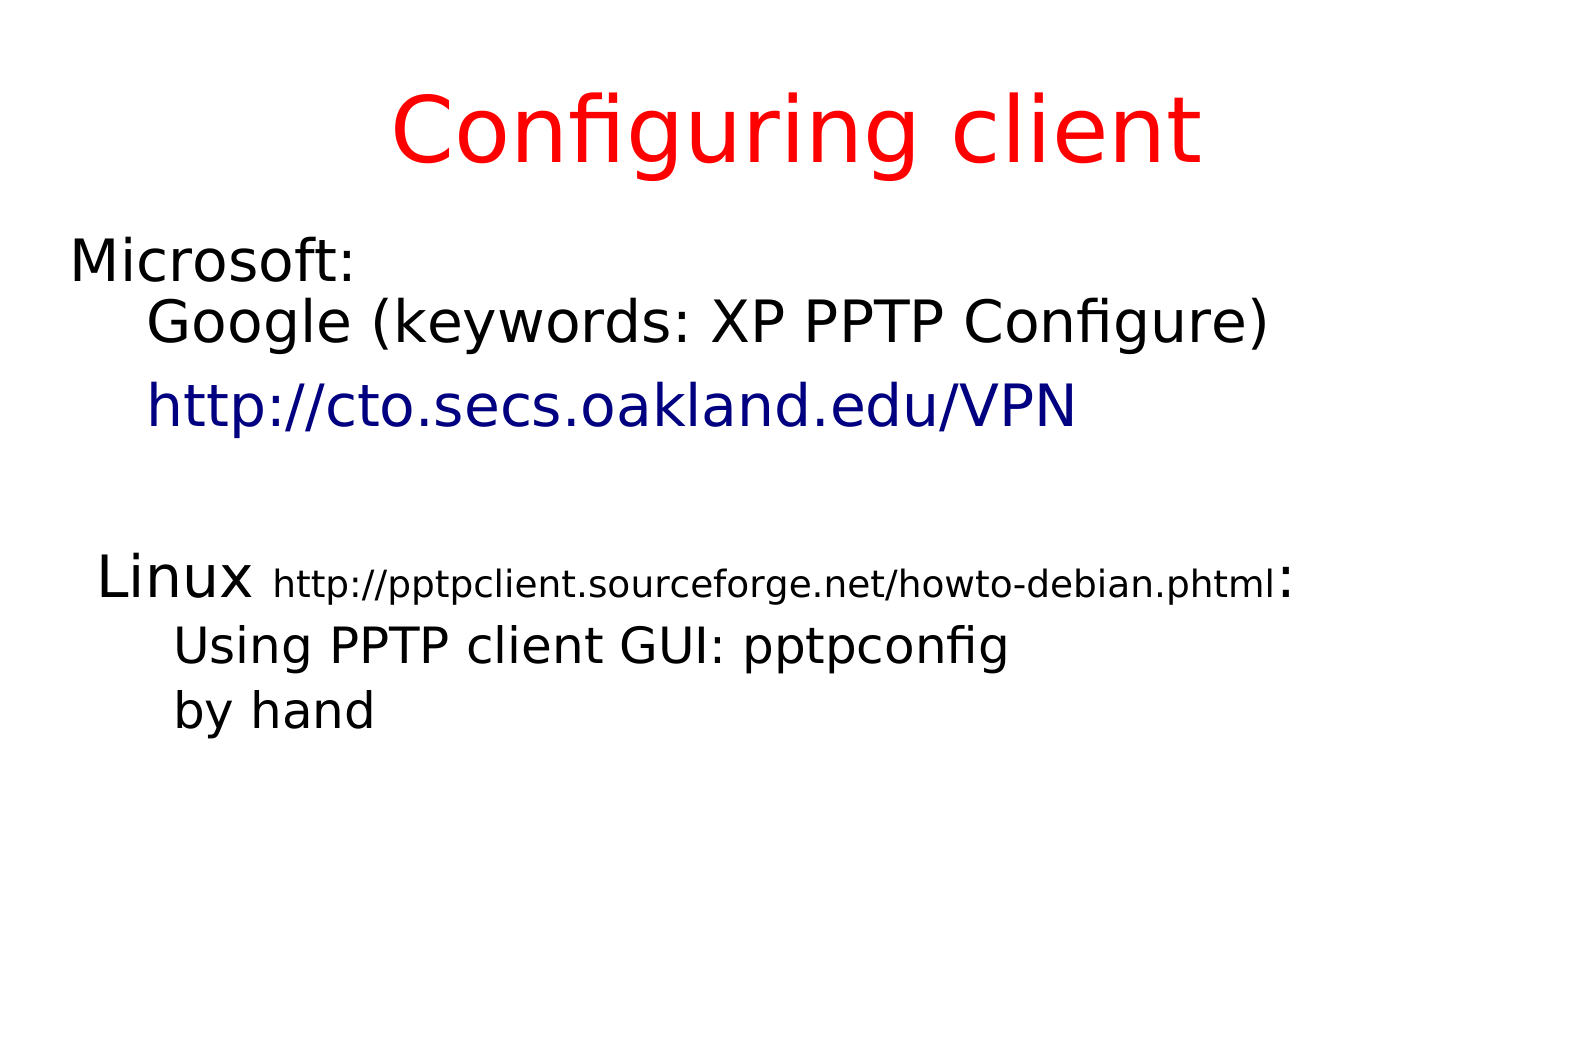

# Configuring client
Microsoft:
Google (keywords: XP PPTP Configure)
http://cto.secs.oakland.edu/VPN
Linux http://pptpclient.sourceforge.net/howto-debian.phtml:
Using PPTP client GUI: pptpconfig
by hand